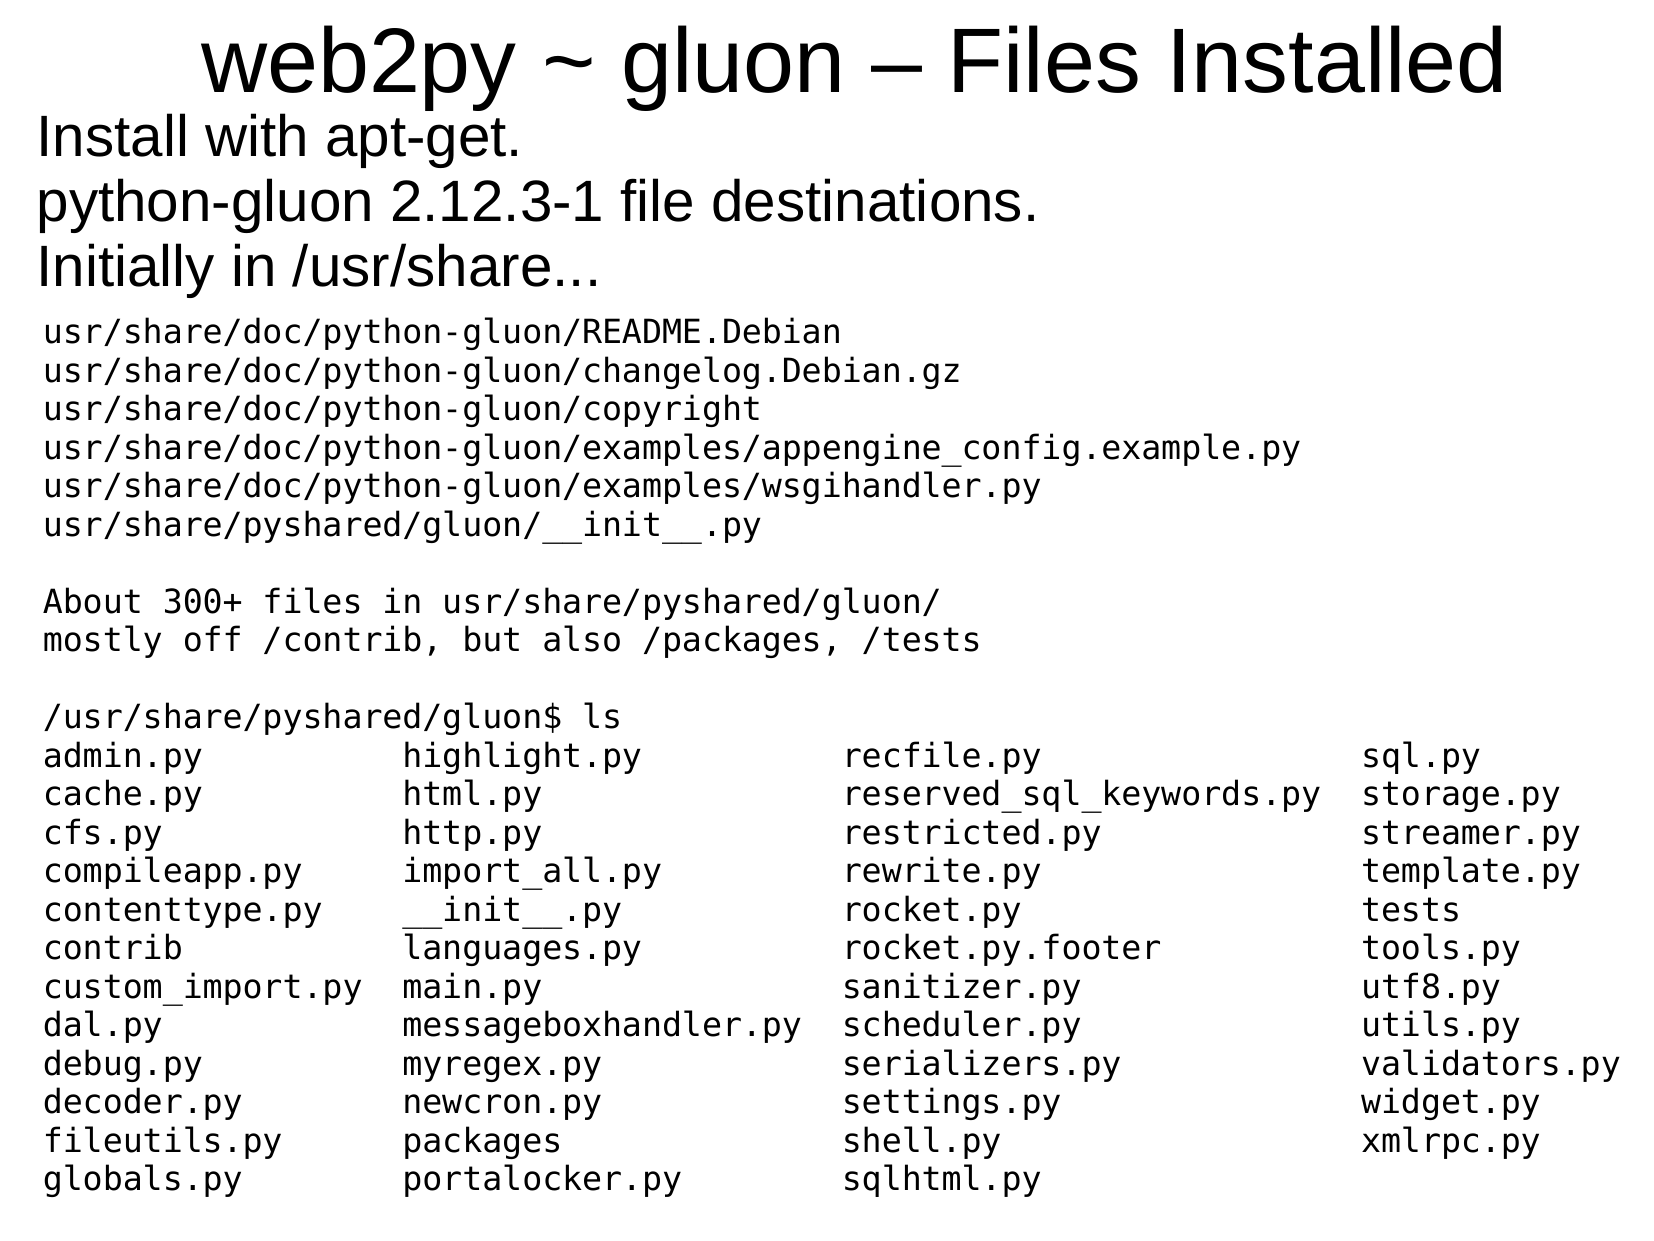

# web2py ~ gluon – Files Installed
Install with apt-get.
python-gluon 2.12.3-1 file destinations.
Initially in /usr/share...
usr/share/doc/python-gluon/README.Debian
usr/share/doc/python-gluon/changelog.Debian.gz
usr/share/doc/python-gluon/copyright
usr/share/doc/python-gluon/examples/appengine_config.example.py
usr/share/doc/python-gluon/examples/wsgihandler.py
usr/share/pyshared/gluon/__init__.py
About 300+ files in usr/share/pyshared/gluon/
mostly off /contrib, but also /packages, /tests
/usr/share/pyshared/gluon$ ls
admin.py highlight.py recfile.py sql.py
cache.py html.py reserved_sql_keywords.py storage.py
cfs.py http.py restricted.py streamer.py
compileapp.py import_all.py rewrite.py template.py
contenttype.py __init__.py rocket.py tests
contrib languages.py rocket.py.footer tools.py
custom_import.py main.py sanitizer.py utf8.py
dal.py messageboxhandler.py scheduler.py utils.py
debug.py myregex.py serializers.py validators.py
decoder.py newcron.py settings.py widget.py
fileutils.py packages shell.py xmlrpc.py
globals.py portalocker.py sqlhtml.py